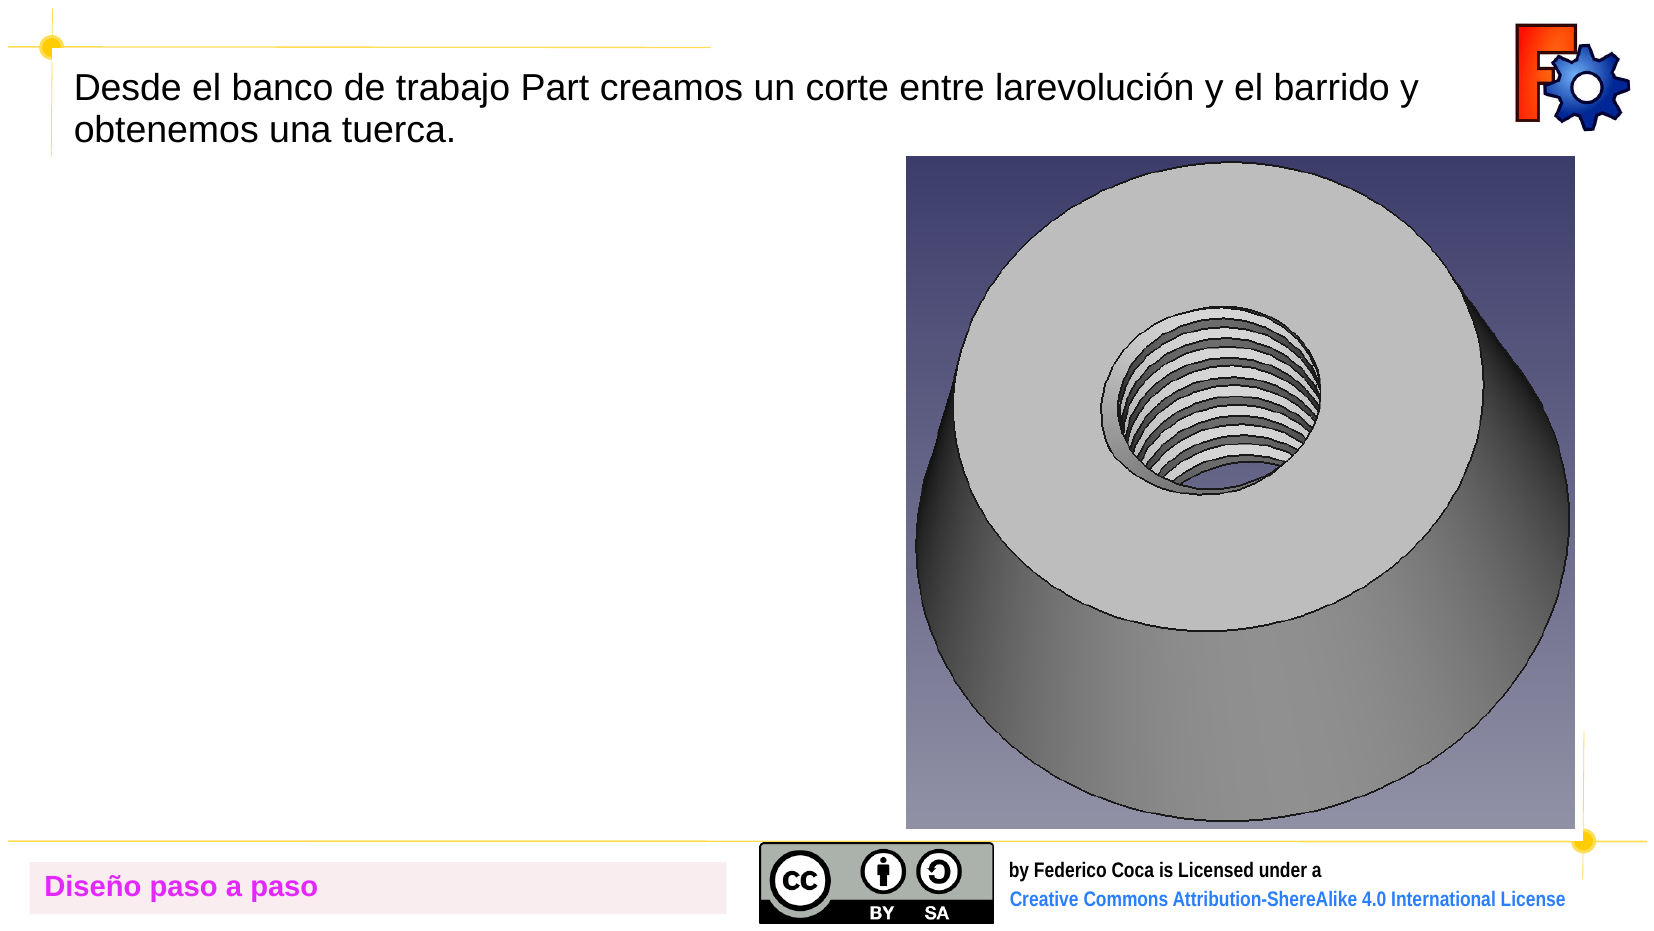

Desde el banco de trabajo Part creamos un corte entre larevolución y el barrido y obtenemos una tuerca.
Diseño paso a paso